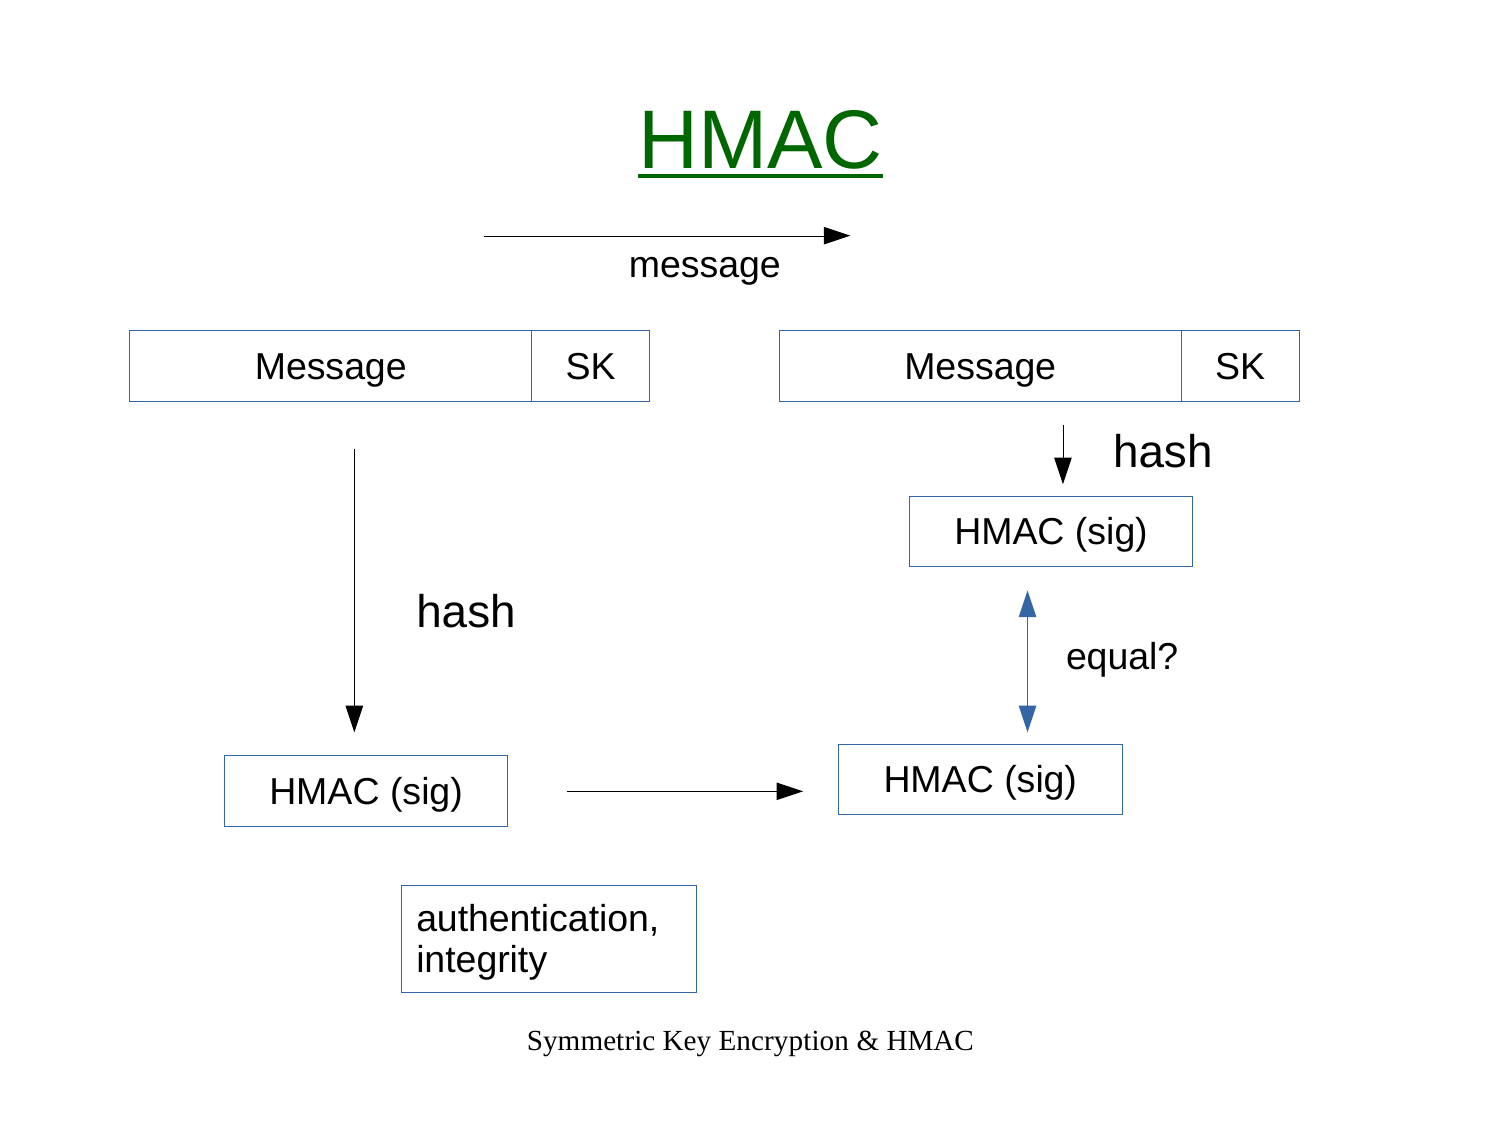

# HMAC
message
Message
SK
Message
SK
hash
HMAC (sig)
hash
equal?
HMAC (sig)
HMAC (sig)
authentication,
integrity
Symmetric Key Encryption & HMAC